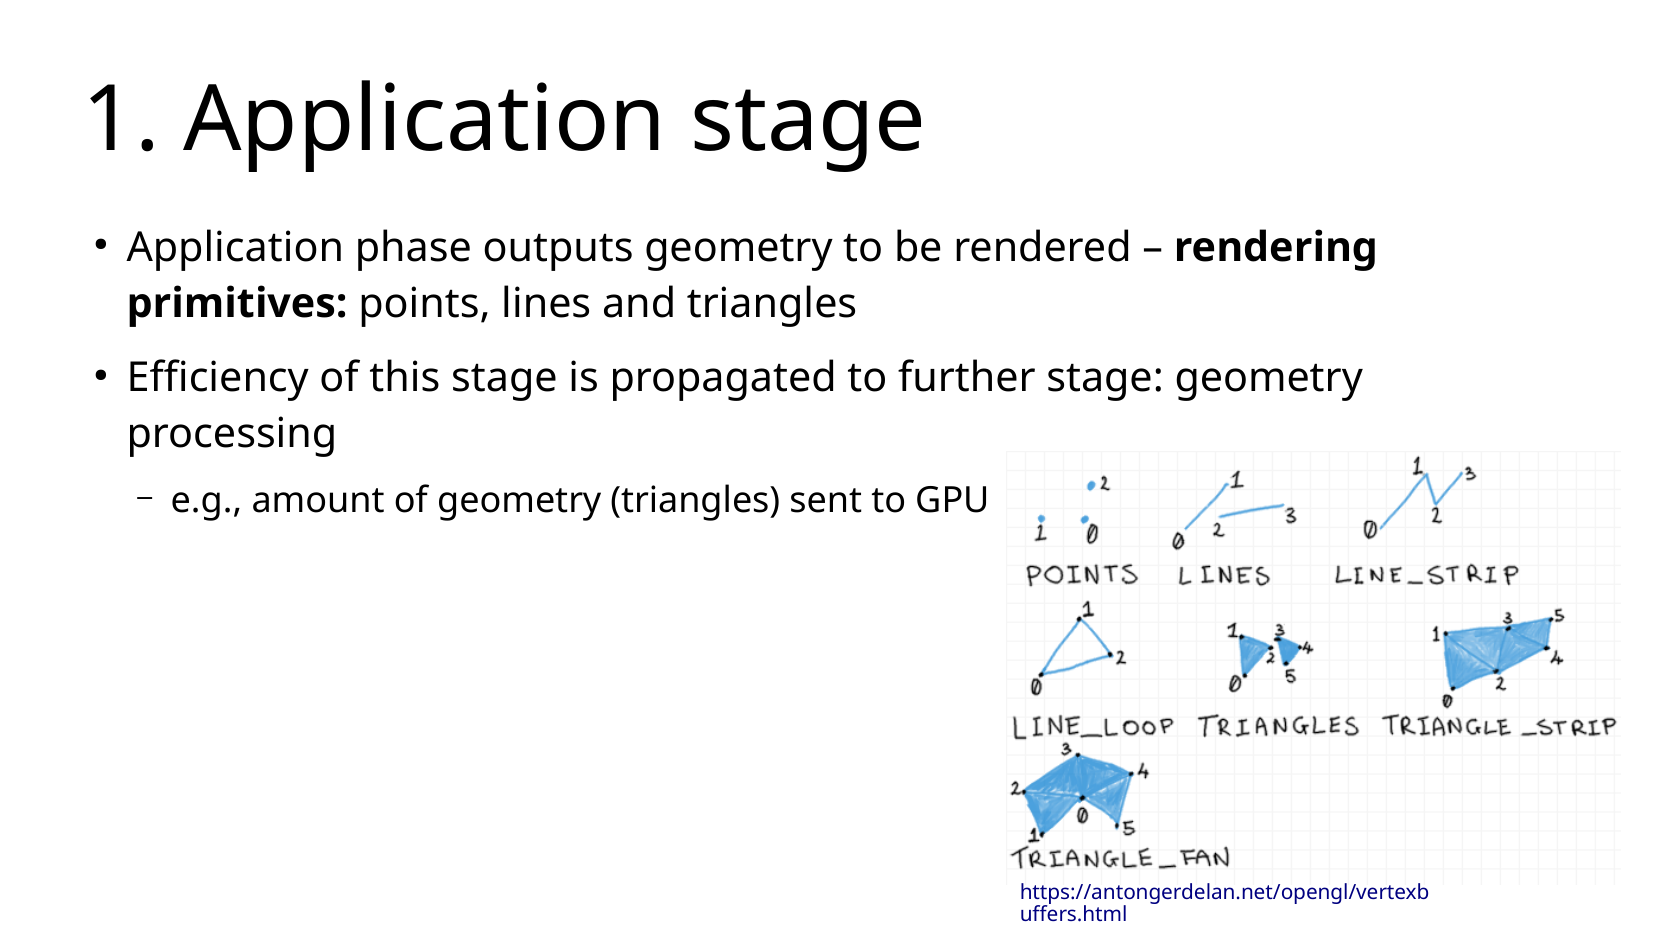

# 1. Application stage
Application phase outputs geometry to be rendered – rendering primitives: points, lines and triangles
Efficiency of this stage is propagated to further stage: geometry processing
e.g., amount of geometry (triangles) sent to GPU
https://antongerdelan.net/opengl/vertexbuffers.html